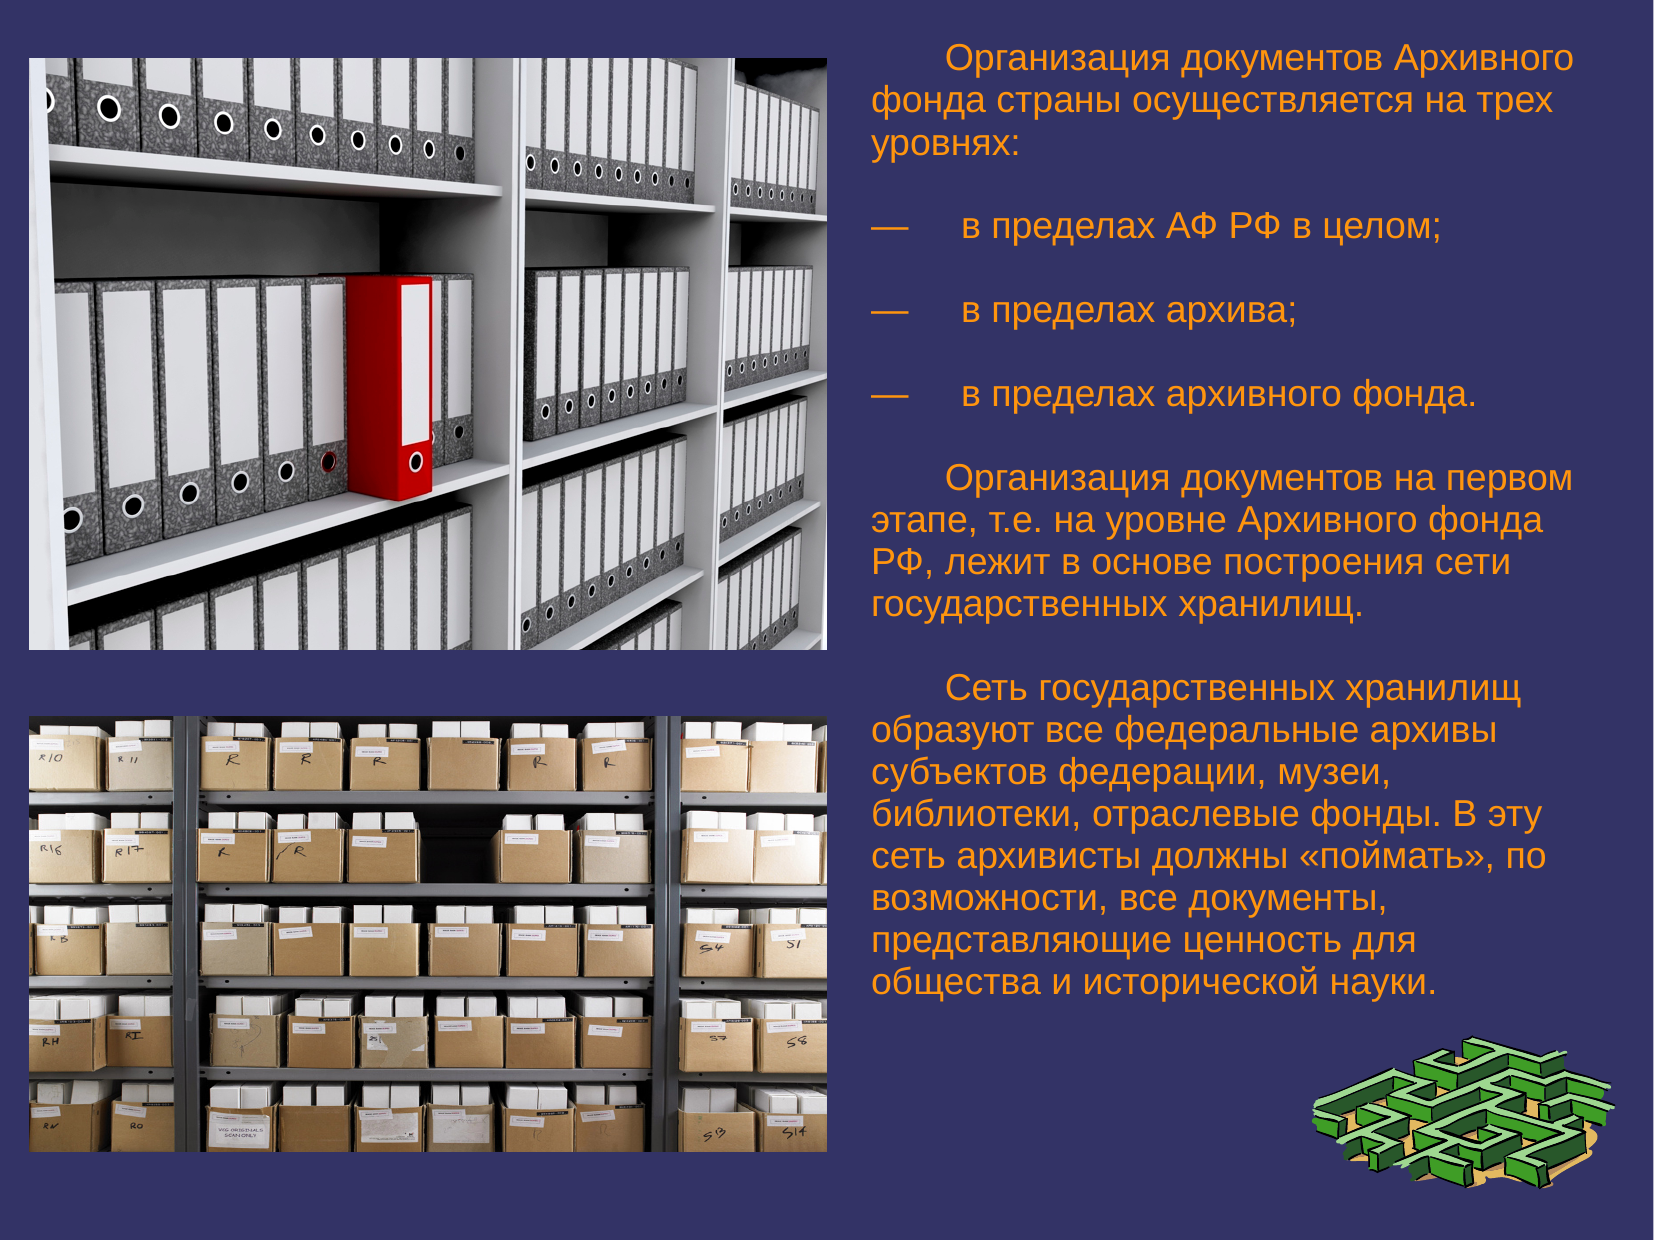

Организация документов Архивного фонда страны осуществляется на трех уровнях:
— в пределах АФ РФ в целом;
— в пределах архива;
— в пределах архивного фонда.
	Организация документов на первом этапе, т.е. на уровне Архивного фонда РФ, лежит в основе построения сети государственных хранилищ.
	Сеть государственных хранилищ образуют все федеральные архивы субъектов федерации, музеи, библиотеки, отраслевые фонды. В эту сеть архивисты должны «поймать», по возможности, все документы, представляющие ценность для общества и исторической науки.